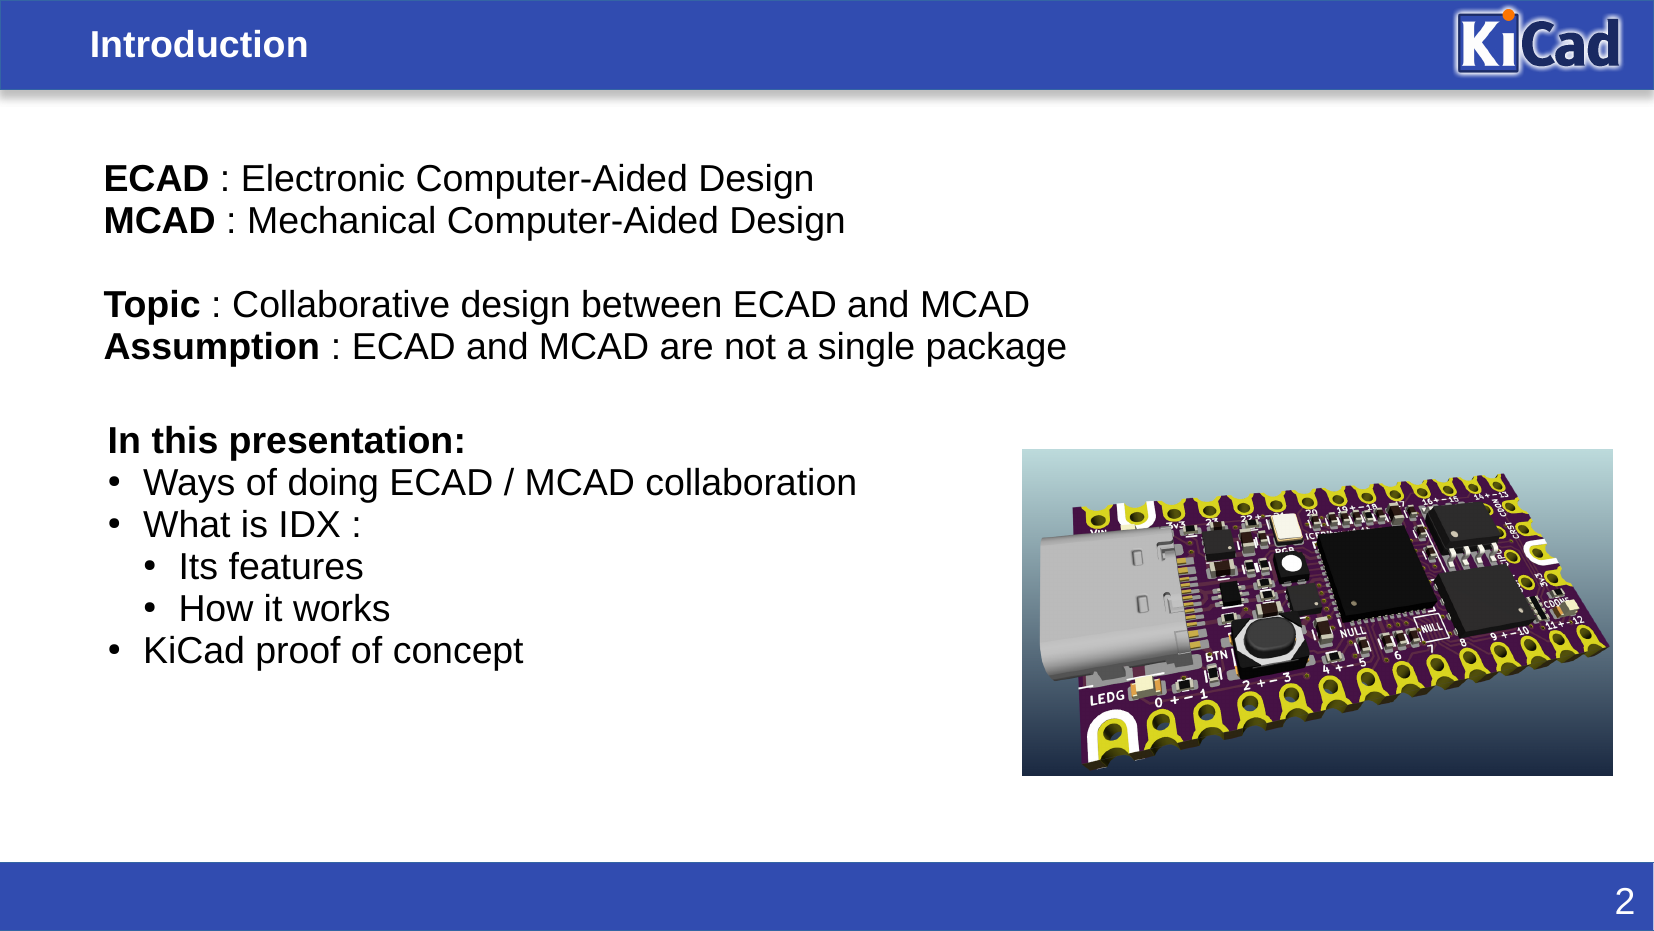

Introduction
ECAD : Electronic Computer-Aided Design
MCAD : Mechanical Computer-Aided Design
Topic : Collaborative design between ECAD and MCAD
Assumption : ECAD and MCAD are not a single package
In this presentation:
Ways of doing ECAD / MCAD collaboration
What is IDX :
Its features
How it works
KiCad proof of concept